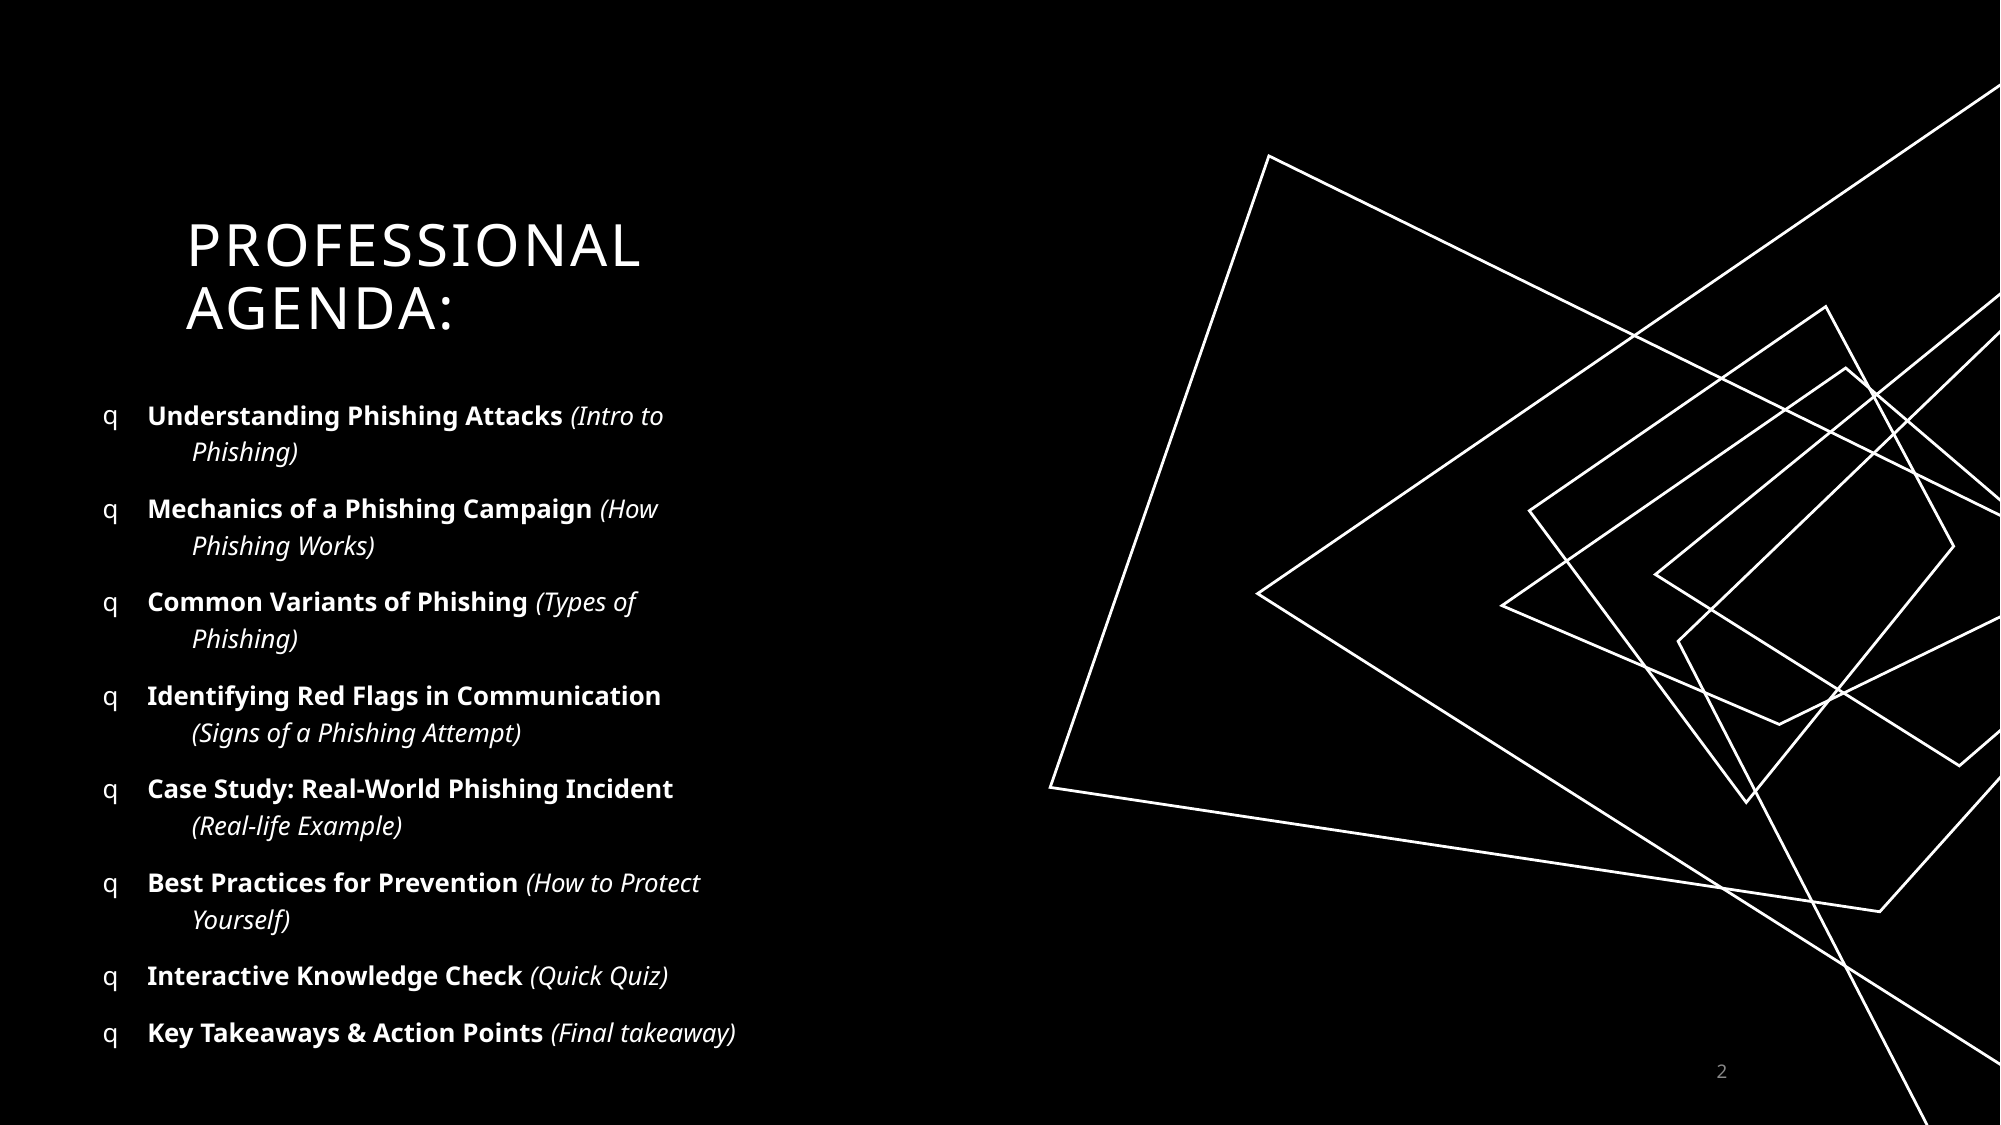

Professional Agenda:
# Understanding Phishing Attacks (Intro to Phishing)
Mechanics of a Phishing Campaign (How Phishing Works)
Common Variants of Phishing (Types of Phishing)
Identifying Red Flags in Communication (Signs of a Phishing Attempt)
Case Study: Real-World Phishing Incident (Real-life Example)
Best Practices for Prevention (How to Protect Yourself)
Interactive Knowledge Check (Quick Quiz)
Key Takeaways & Action Points (Final takeaway)